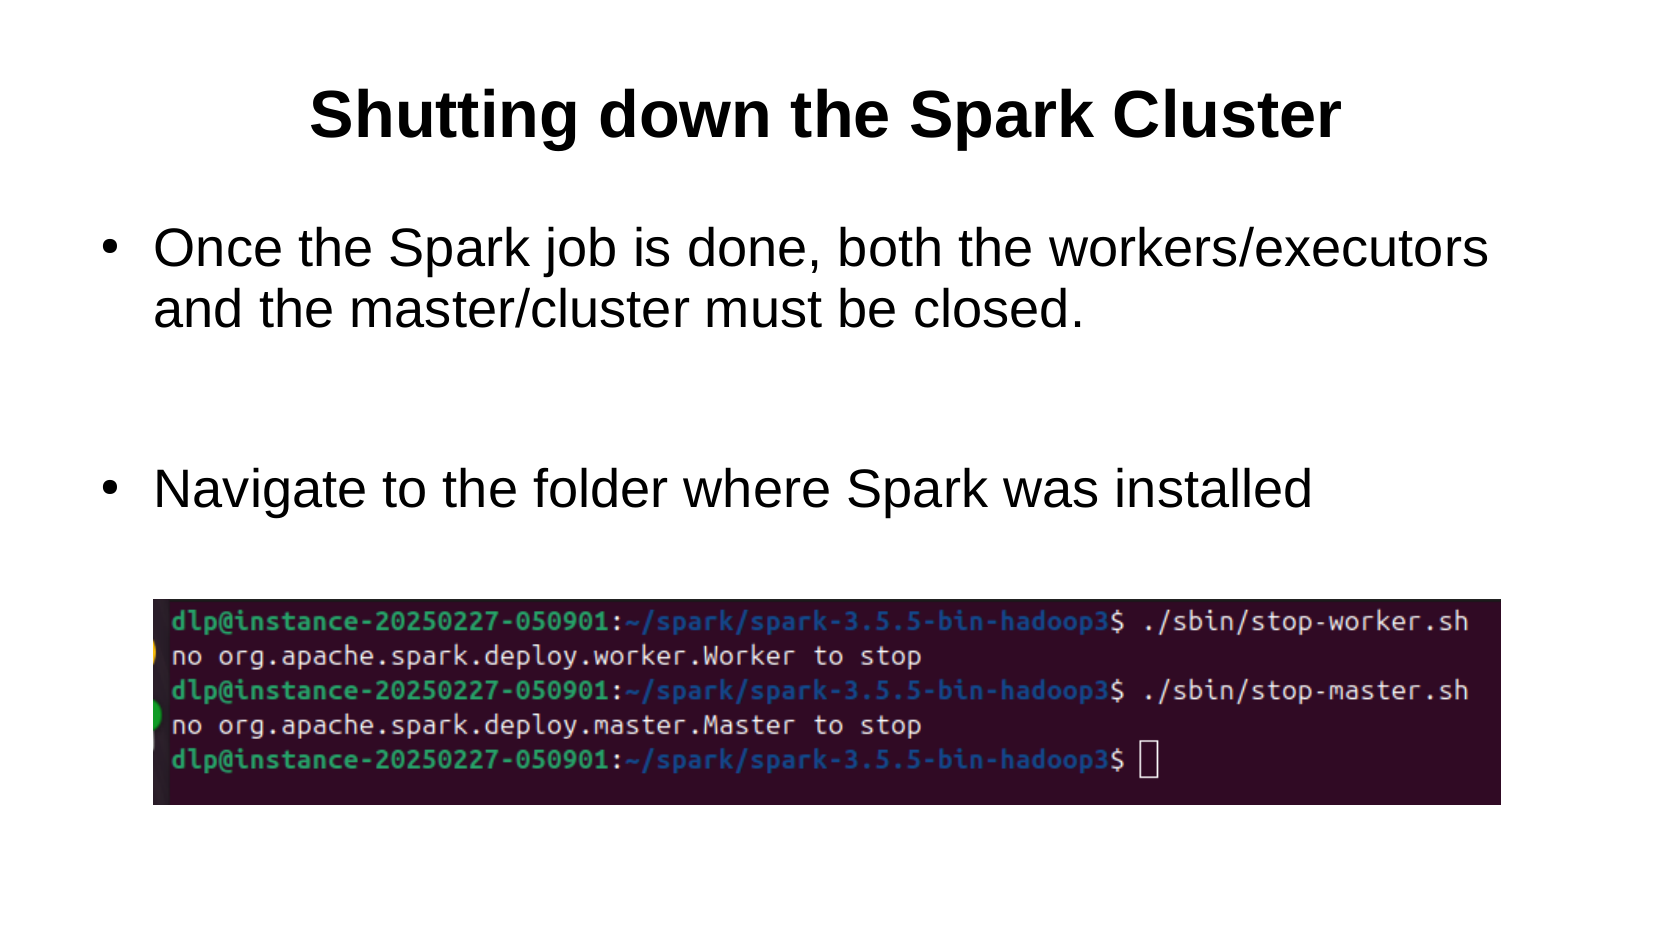

# Shutting down the Spark Cluster
Once the Spark job is done, both the workers/executors and the master/cluster must be closed.
Navigate to the folder where Spark was installed